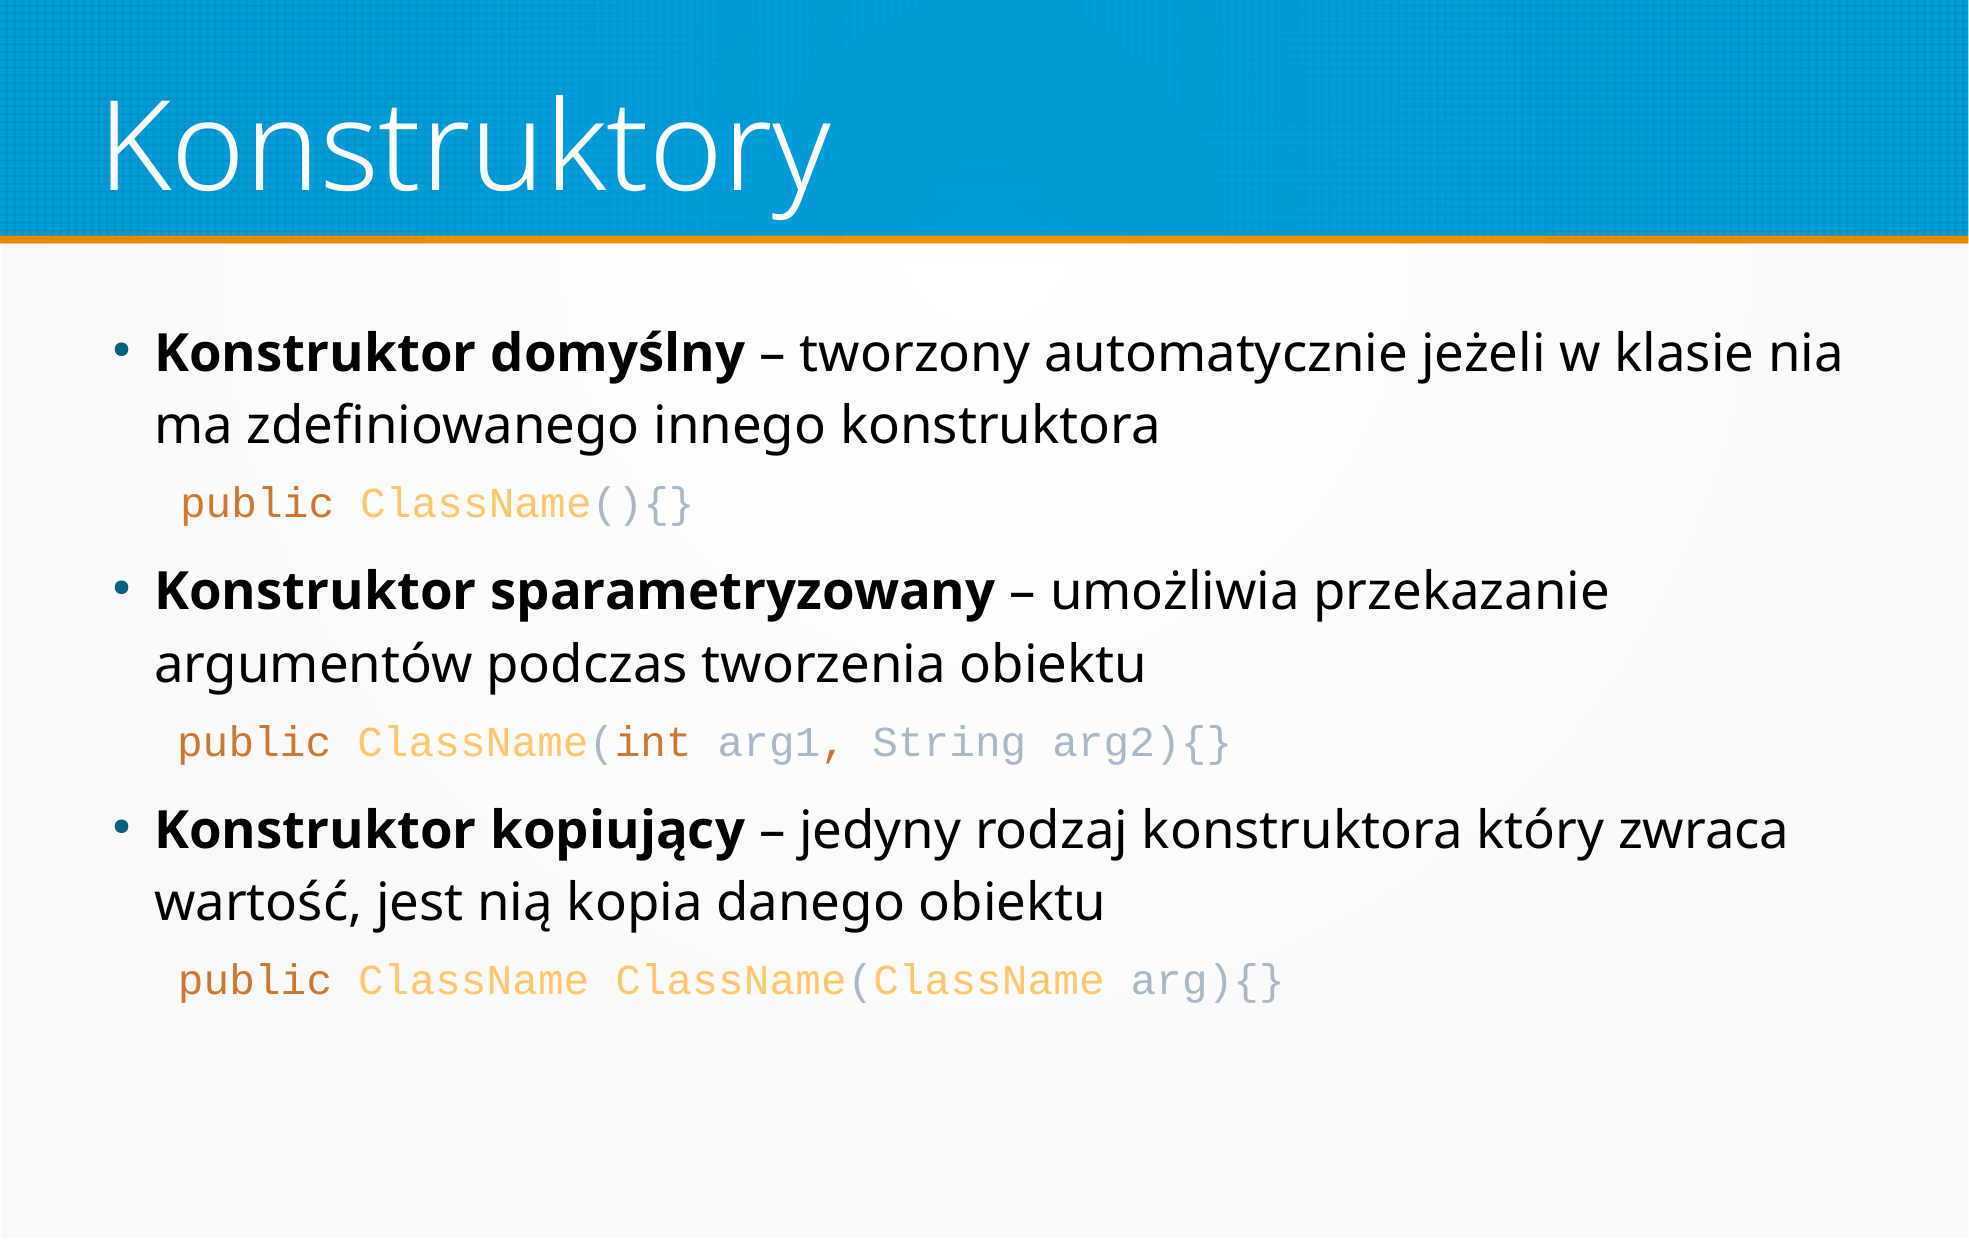

# Konstruktory
Konstruktor domyślny – tworzony automatycznie jeżeli w klasie nia ma zdefiniowanego innego konstruktora
 public ClassName(){}
Konstruktor sparametryzowany – umożliwia przekazanie argumentów podczas tworzenia obiektu
 public ClassName(int arg1, String arg2){}
Konstruktor kopiujący – jedyny rodzaj konstruktora który zwraca wartość, jest nią kopia danego obiektu
 public ClassName ClassName(ClassName arg){}